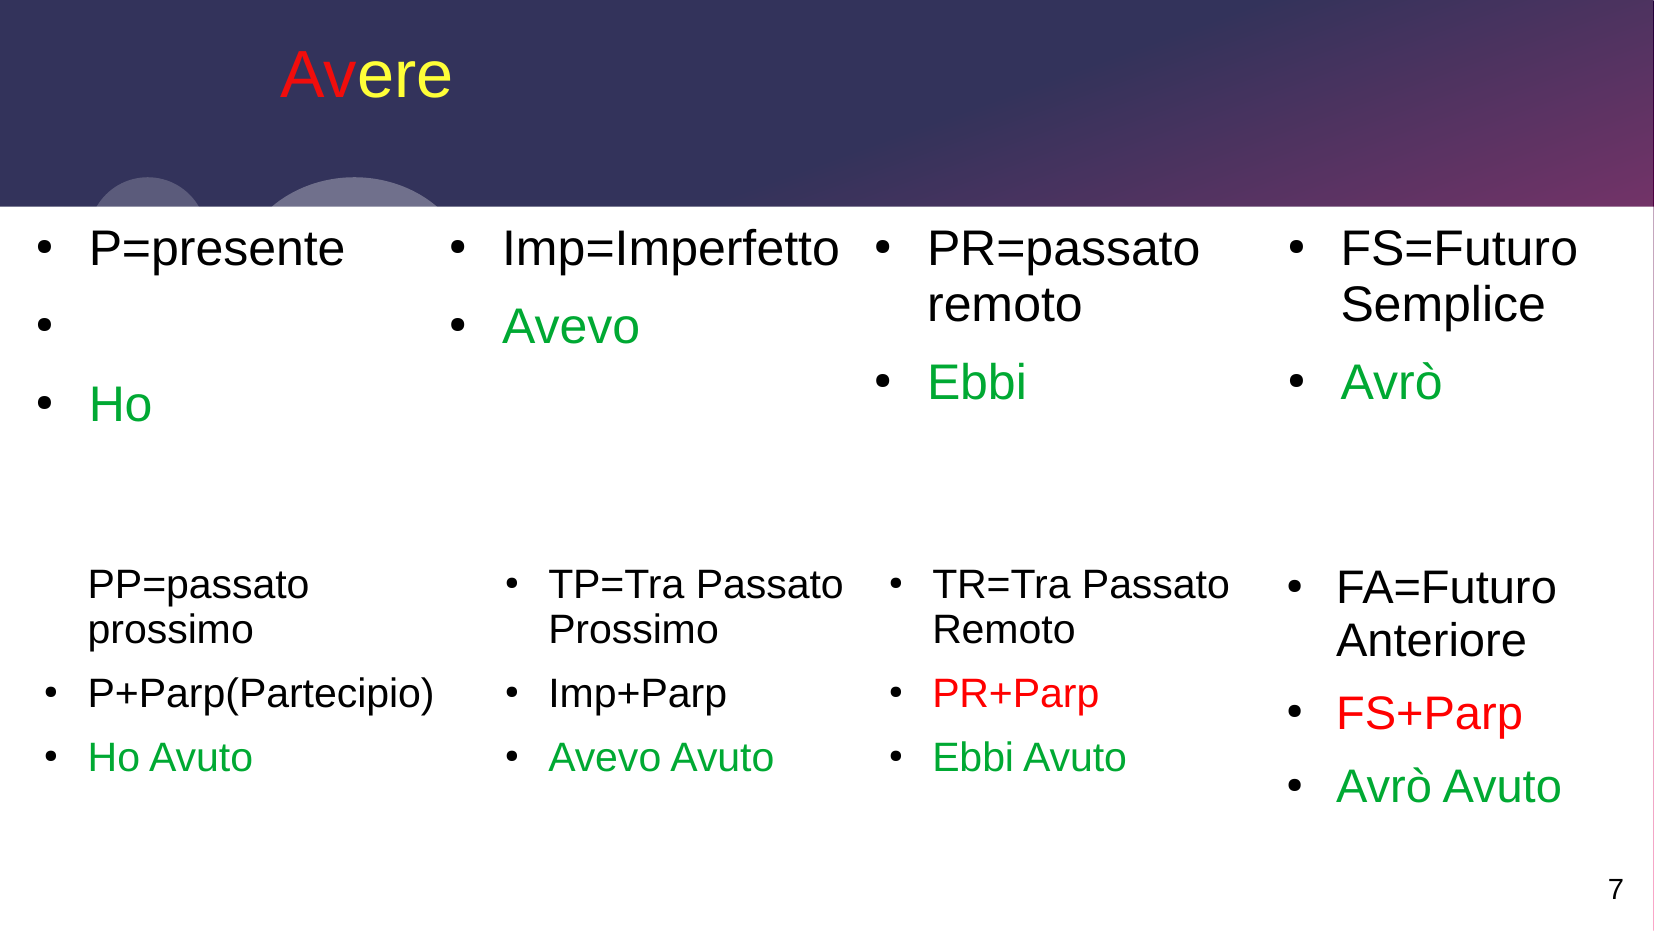

Avere
# P=presente
Ho
Imp=Imperfetto
Avevo
PR=passato remoto
Ebbi
FS=Futuro Semplice
Avrò
PP=passato prossimo
P+Parp(Partecipio)
Ho Avuto
TP=Tra Passato Prossimo
Imp+Parp
Avevo Avuto
TR=Tra Passato Remoto
PR+Parp
Ebbi Avuto
FA=Futuro Anteriore
FS+Parp
Avrò Avuto